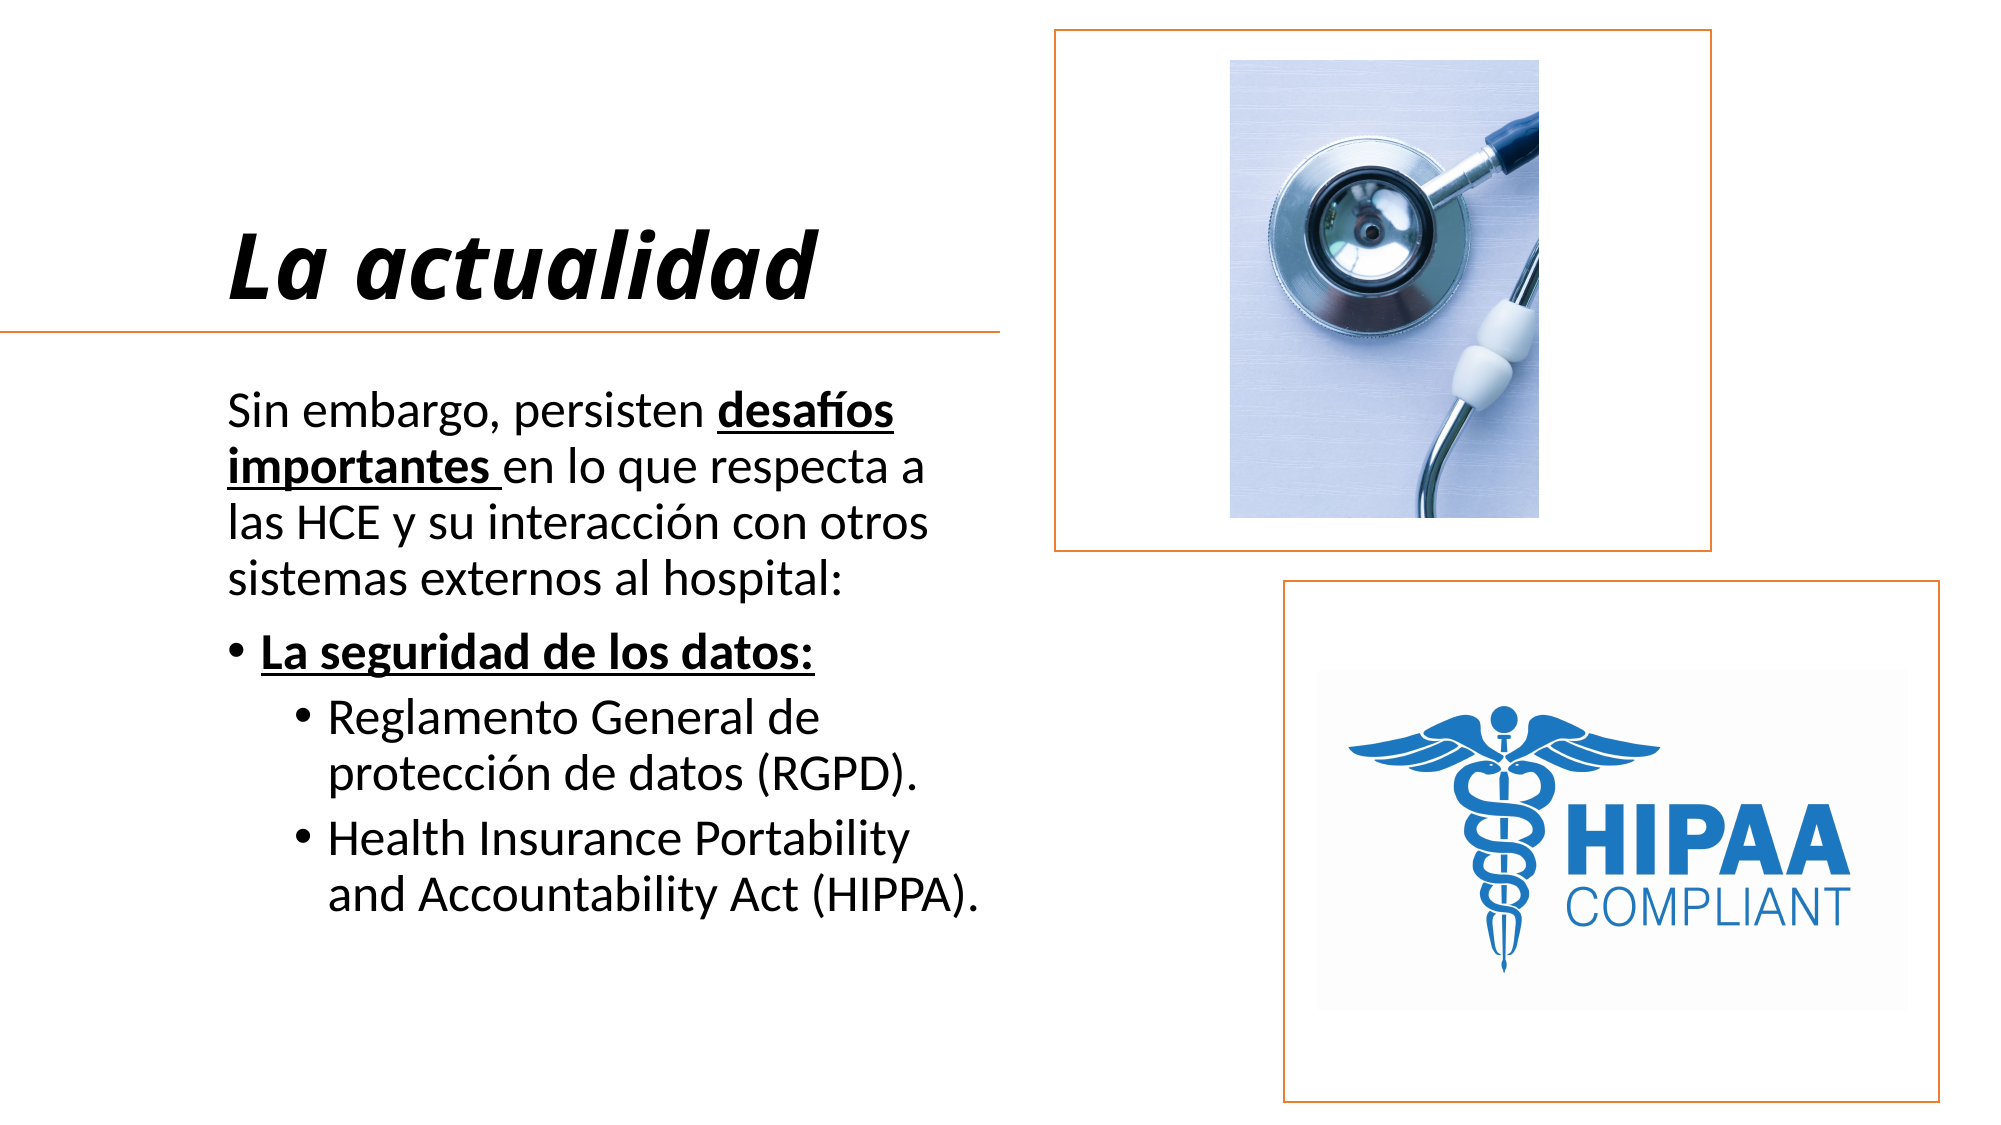

# La actualidad
Sin embargo, persisten desafíos importantes en lo que respecta a las HCE y su interacción con otros sistemas externos al hospital:
La seguridad de los datos:
Reglamento General de protección de datos (RGPD).
Health Insurance Portability and Accountability Act (HIPPA).